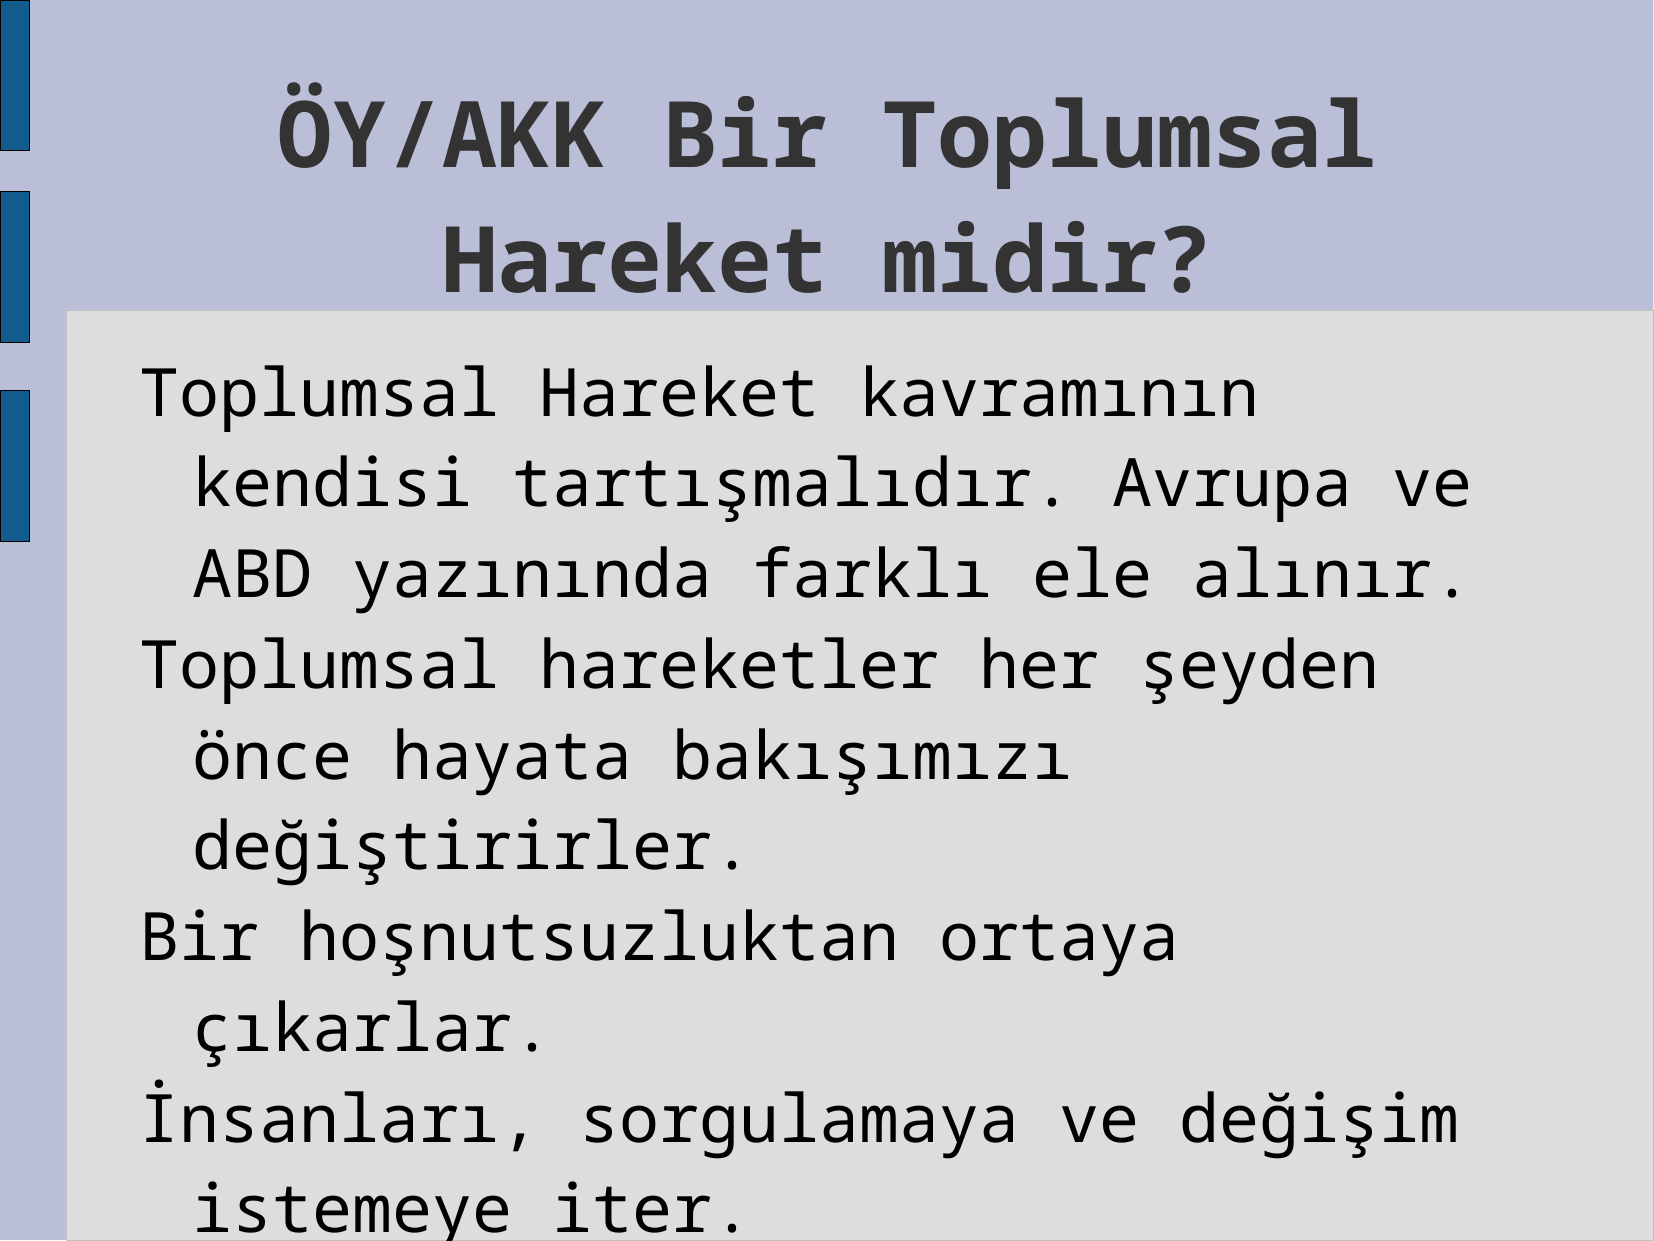

# ÖY/AKK Bir Toplumsal Hareket midir?
Toplumsal Hareket kavramının kendisi tartışmalıdır. Avrupa ve ABD yazınında farklı ele alınır.
Toplumsal hareketler her şeyden önce hayata bakışımızı değiştirirler.
Bir hoşnutsuzluktan ortaya çıkarlar.
İnsanları, sorgulamaya ve değişim istemeye iter.